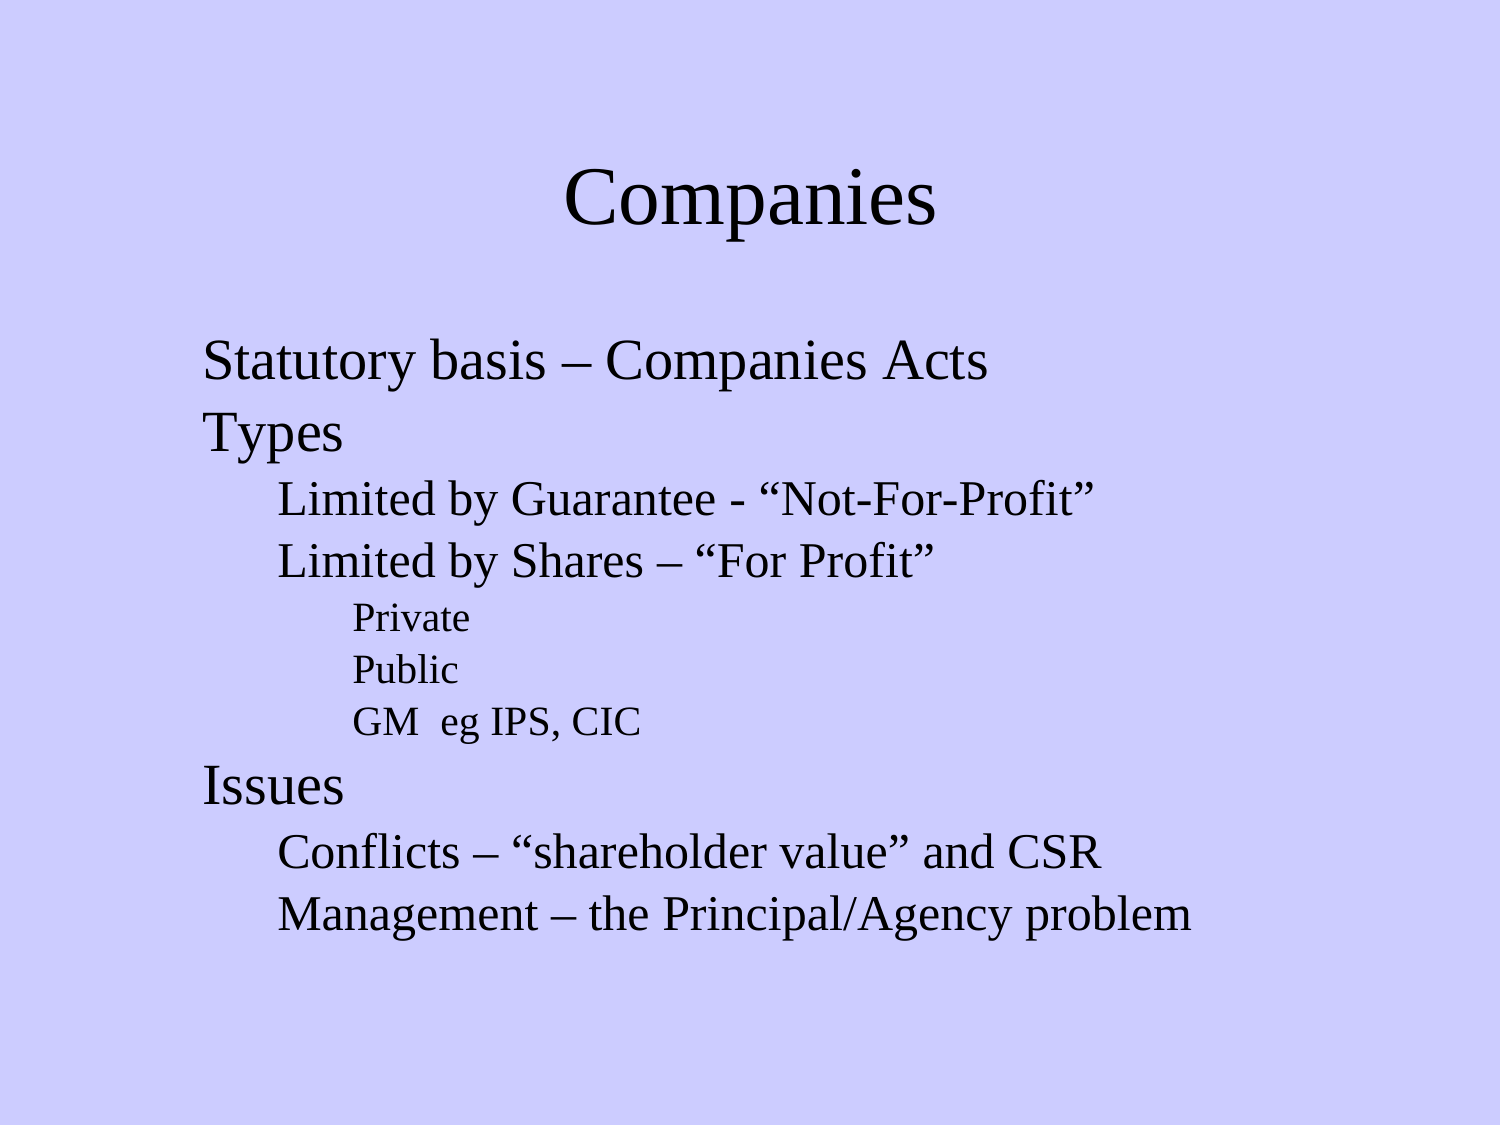

# Companies
Statutory basis – Companies Acts
Types
Limited by Guarantee - “Not-For-Profit”
Limited by Shares – “For Profit”
Private
Public
GM eg IPS, CIC
Issues
Conflicts – “shareholder value” and CSR
Management – the Principal/Agency problem